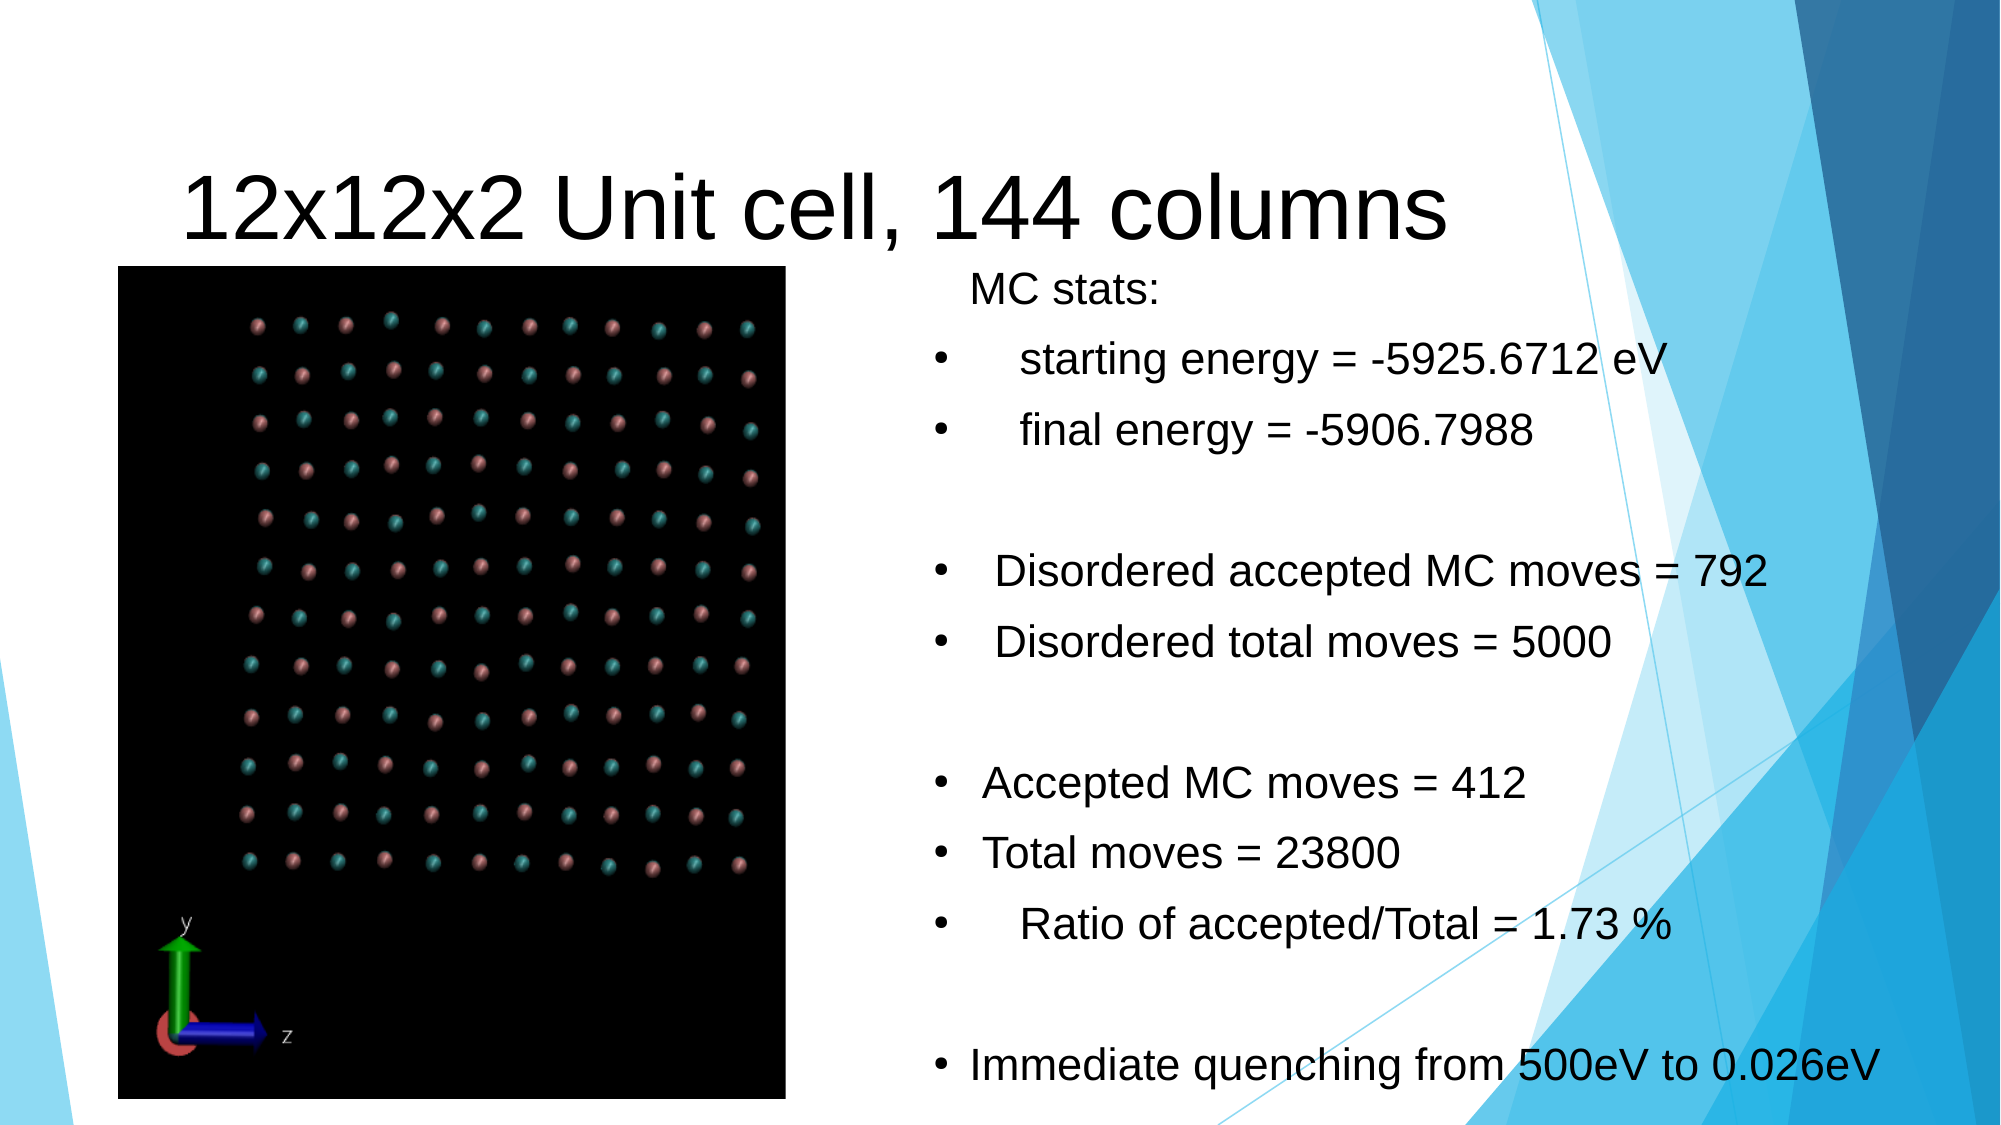

# 12x12x2 Unit cell, 144 columns
MC stats:
 	starting energy = -5925.6712 eV
 	final energy = -5906.7988
 Disordered accepted MC moves = 792
 Disordered total moves = 5000
 Accepted MC moves = 412
 Total moves = 23800
 	Ratio of accepted/Total = 1.73 %
Immediate quenching from 500eV to 0.026eV